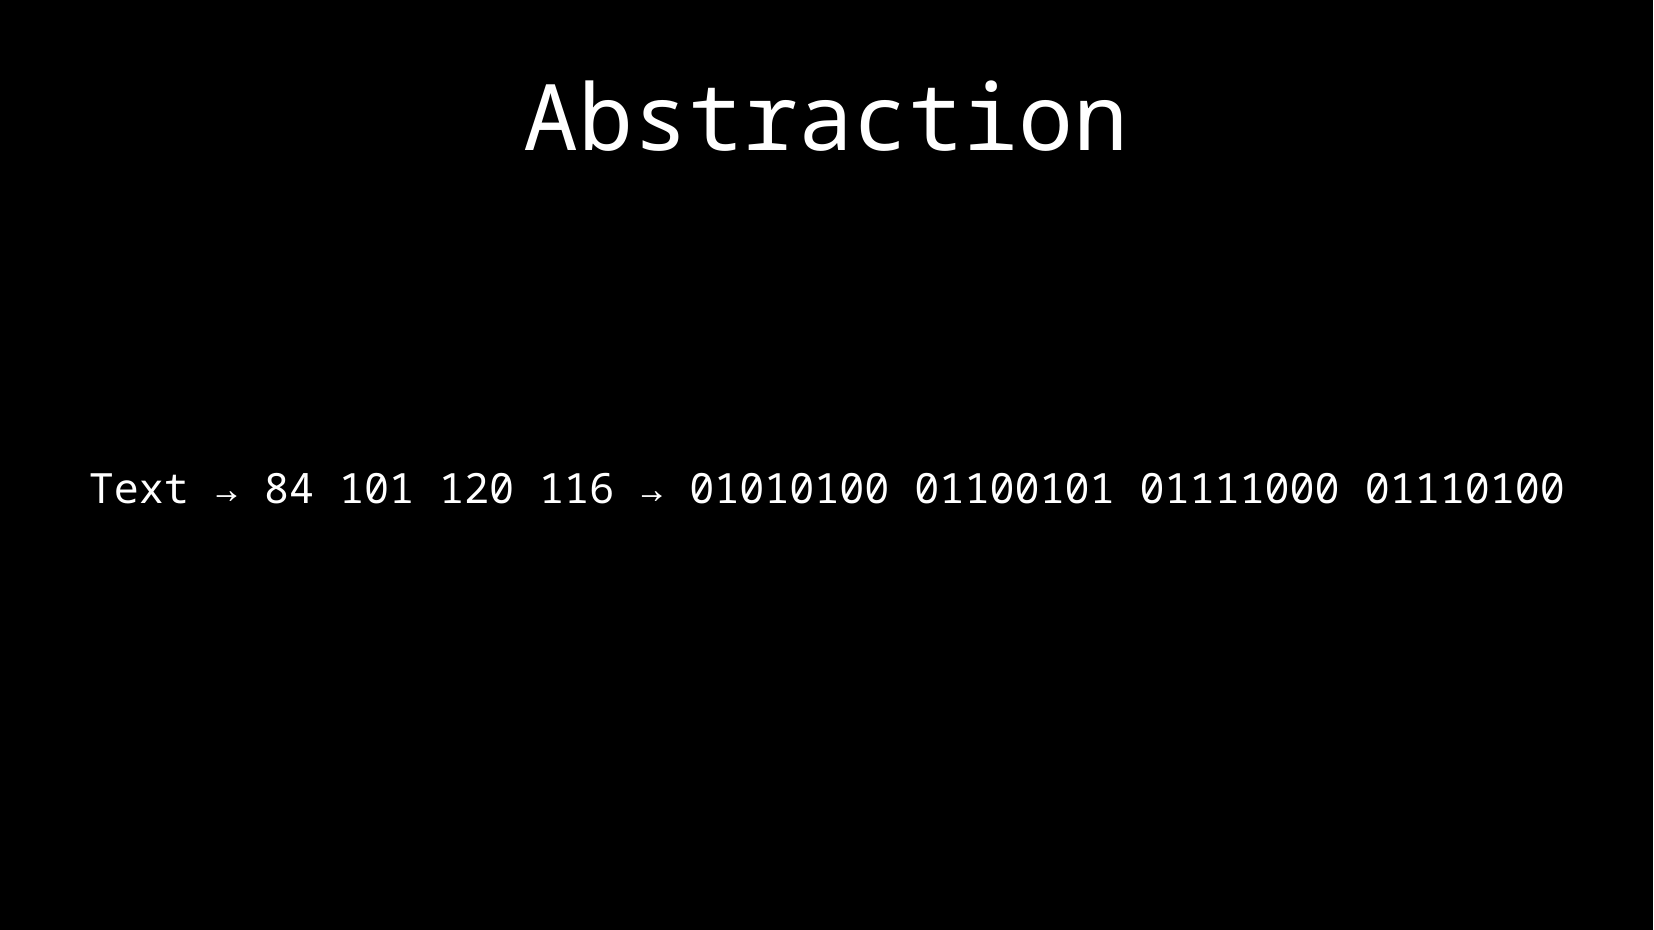

Abstraction
# Text → 84 101 120 116 → 01010100 01100101 01111000 01110100